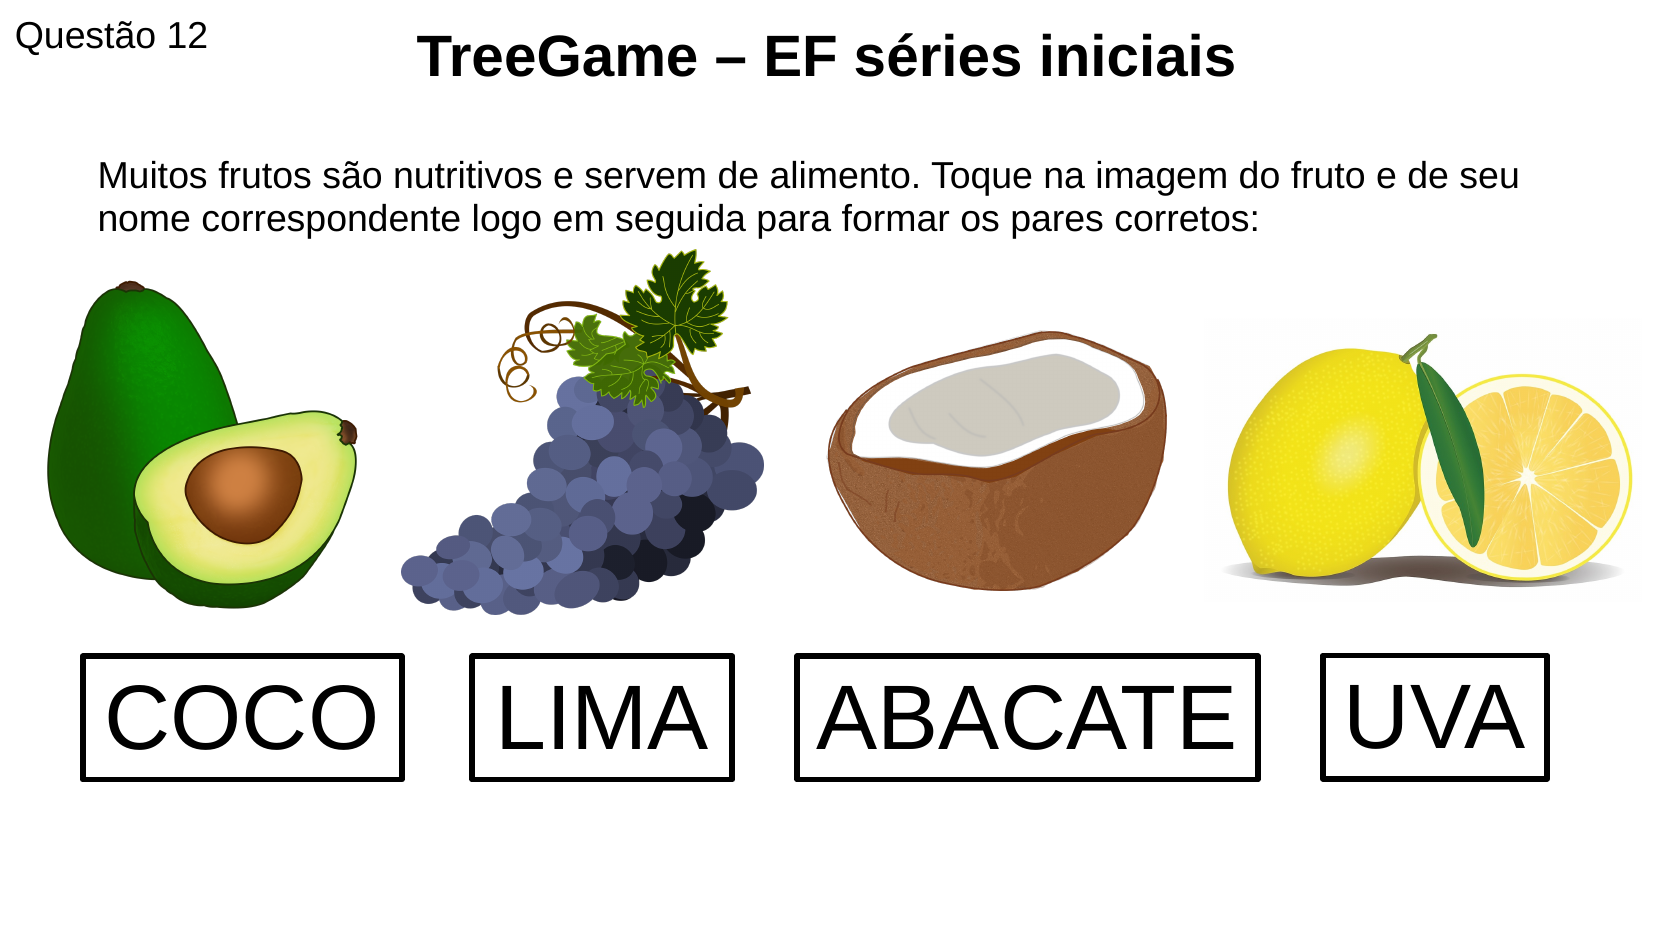

# TreeGame – EF séries iniciais
Questão 12
Muitos frutos são nutritivos e servem de alimento. Toque na imagem do fruto e de seu nome correspondente logo em seguida para formar os pares corretos:
UVA
COCO
LIMA
ABACATE